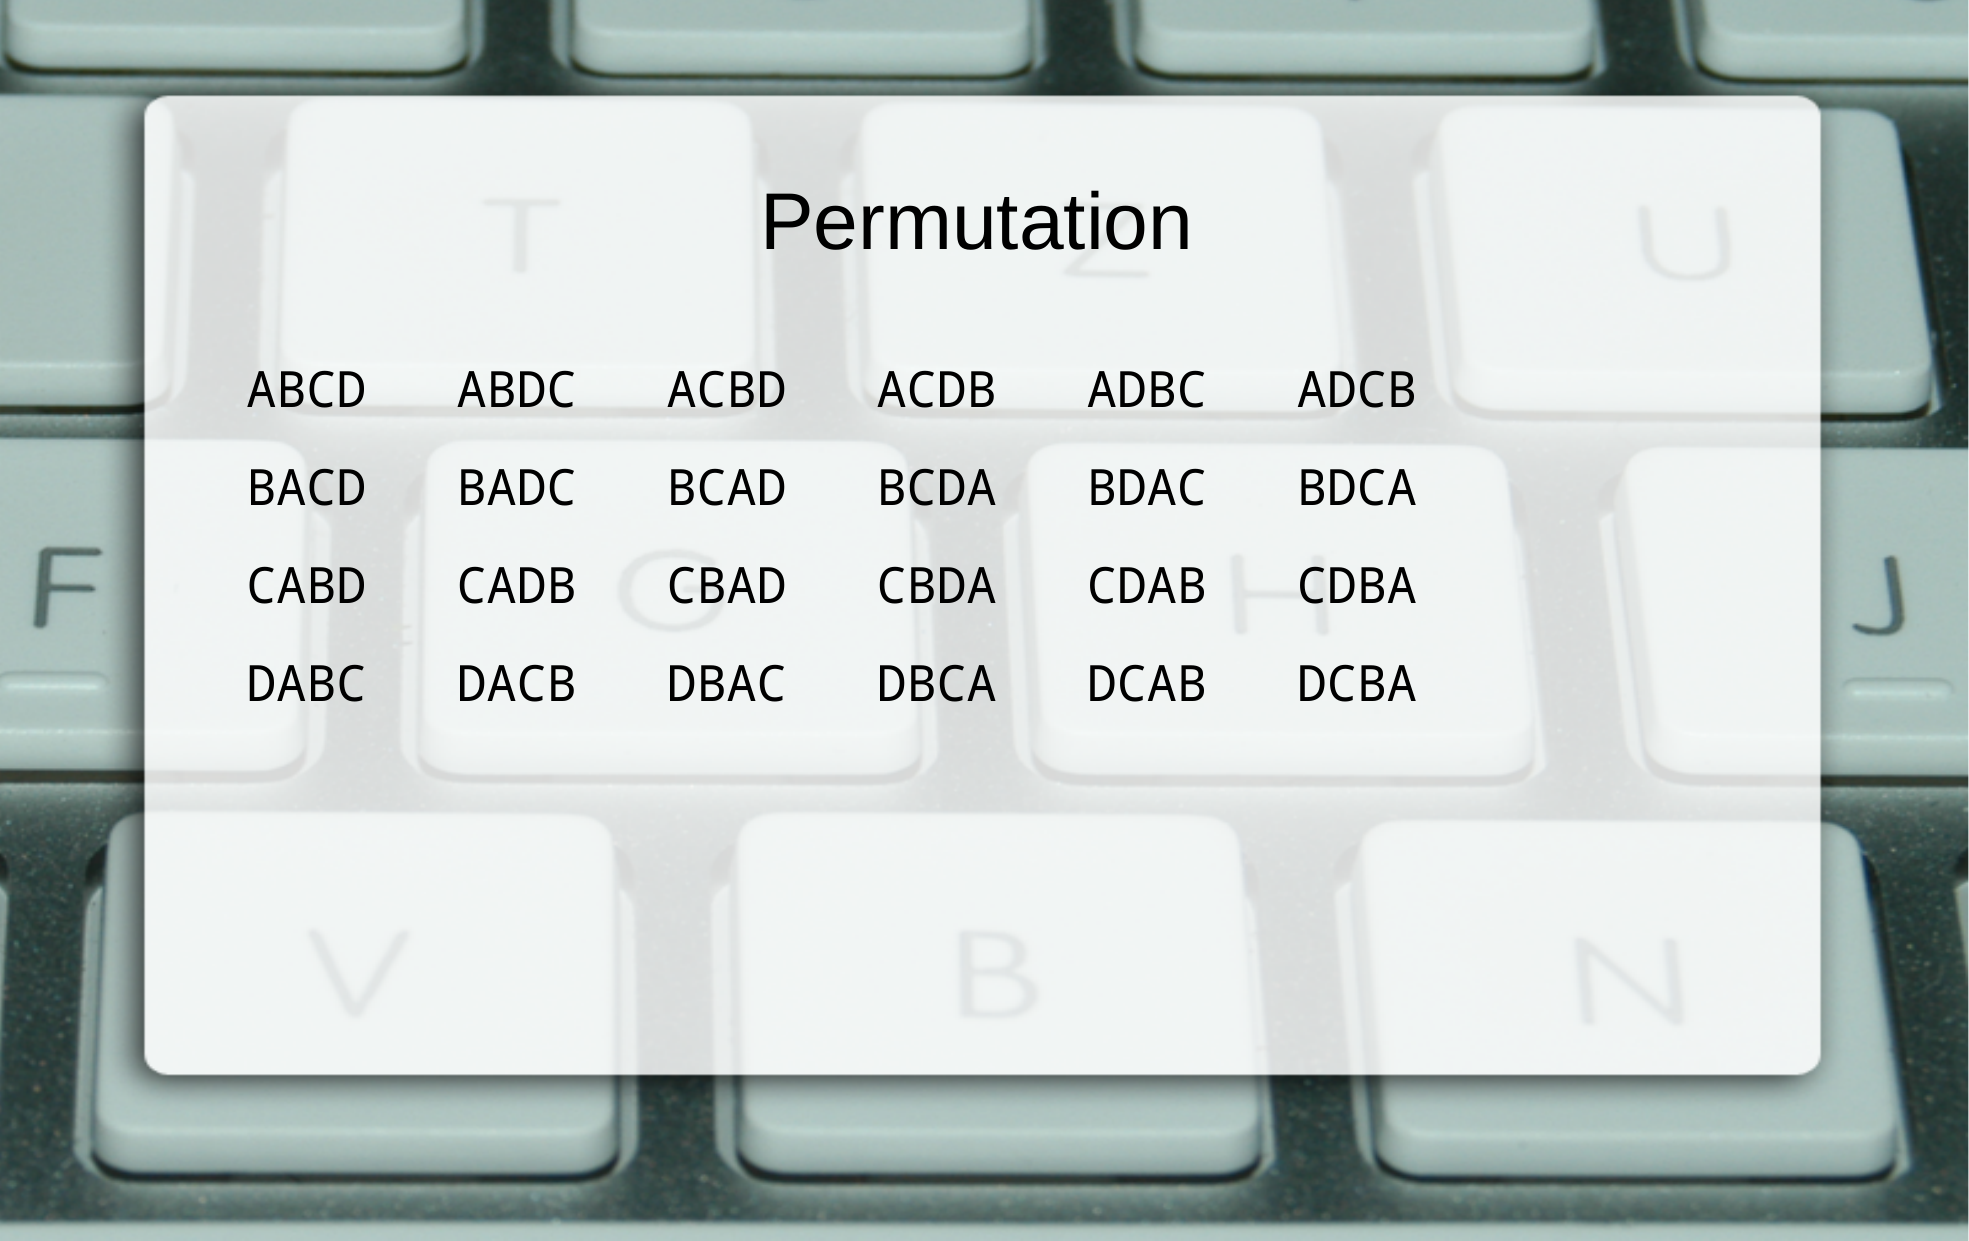

# Permutation
ABCD   ABDC   ACBD   ACDB   ADBC   ADCB
BACD   BADC   BCAD   BCDA   BDAC   BDCA
CABD   CADB   CBAD   CBDA   CDAB   CDBA
DABC   DACB   DBAC   DBCA   DCAB   DCBA